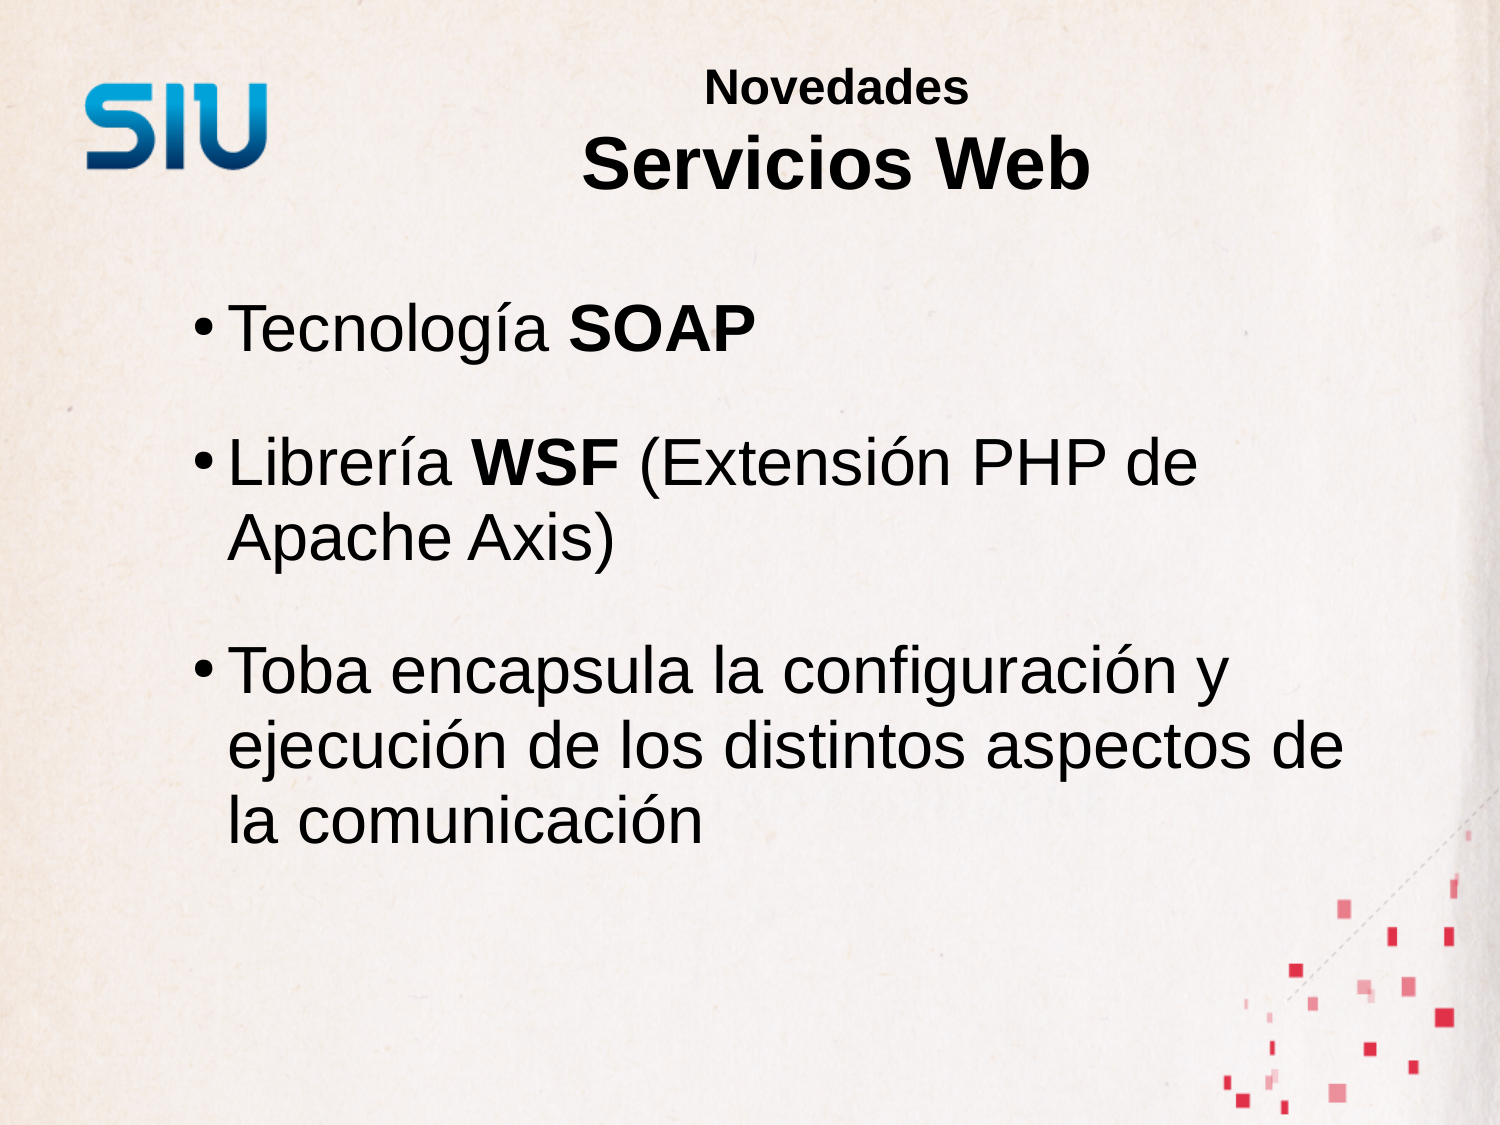

Novedades
Servicios Web
Tecnología SOAP
Librería WSF (Extensión PHP de Apache Axis)
Toba encapsula la configuración y ejecución de los distintos aspectos de la comunicación